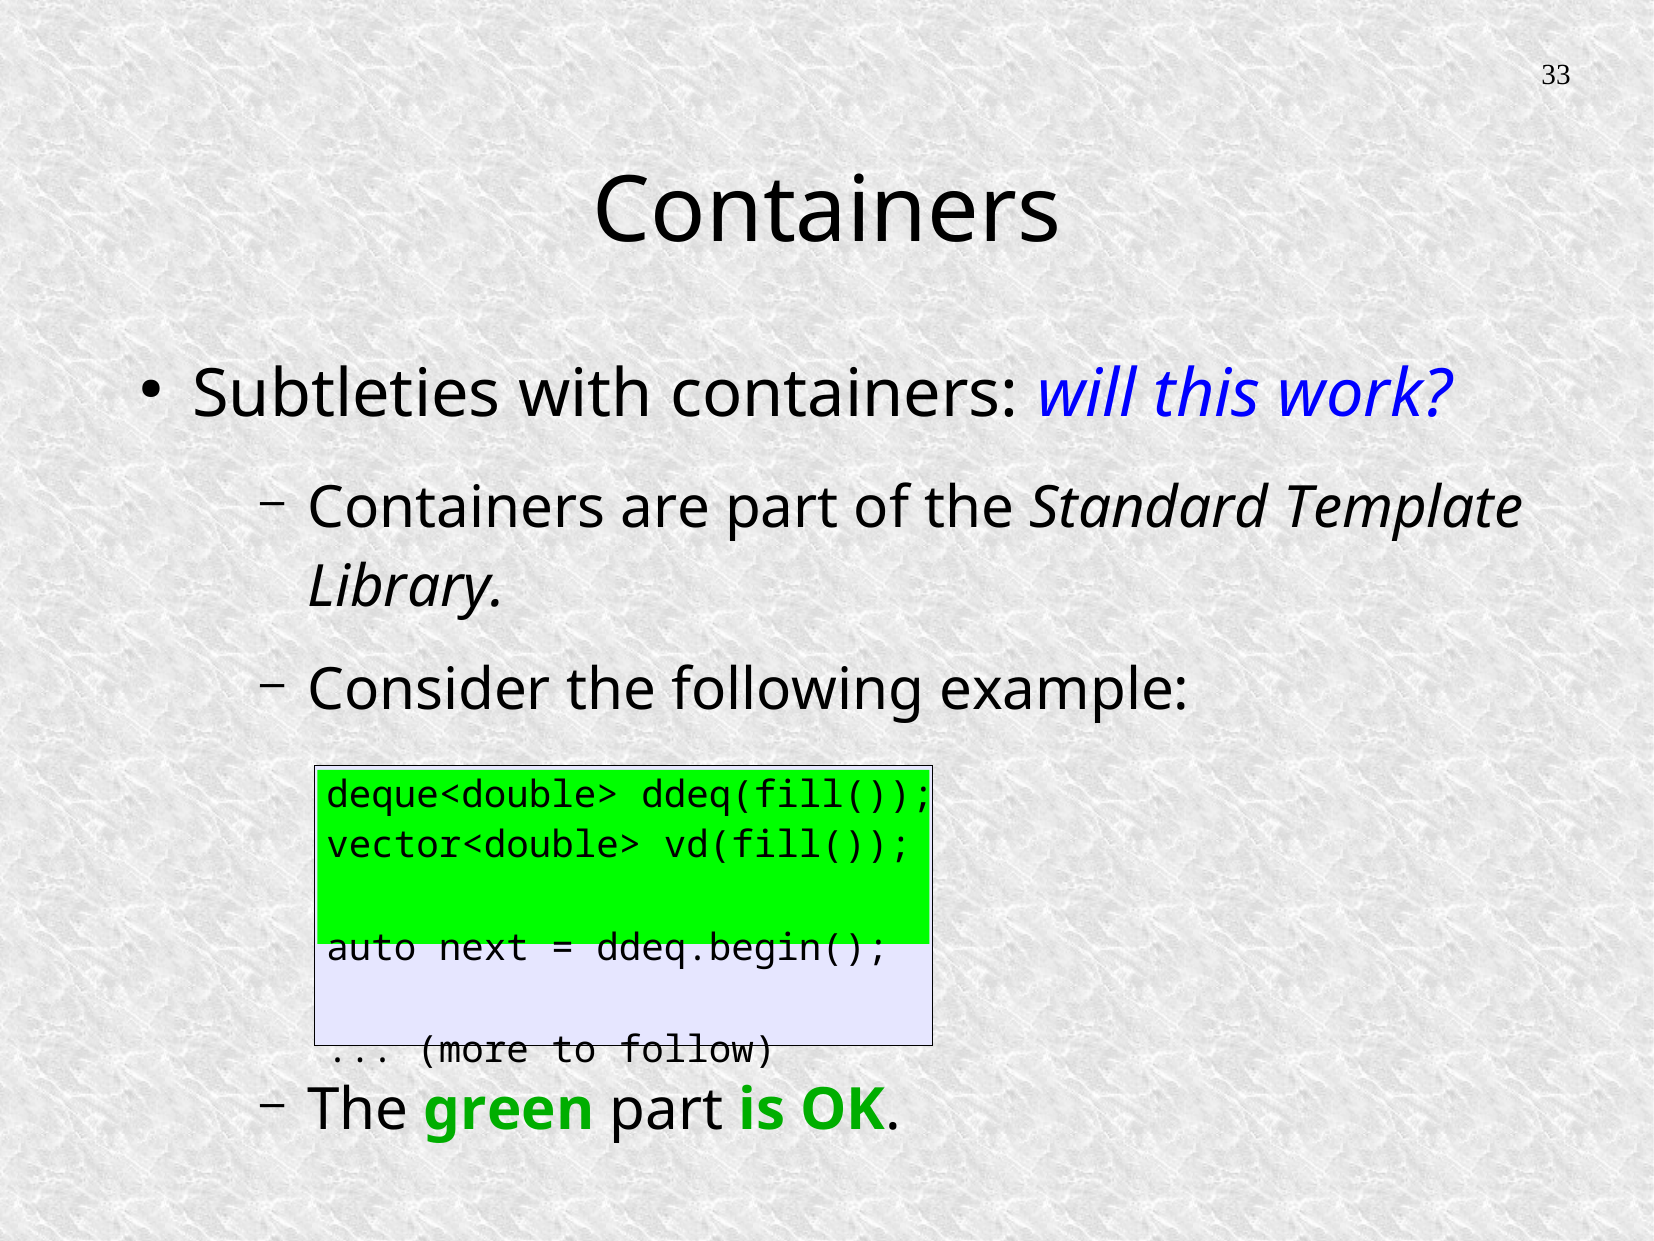

33
# Containers
Subtleties with containers: will this work?
Containers are part of the Standard Template Library.
Consider the following example:
The green part is OK.
deque<double> ddeq(fill());
vector<double> vd(fill());
auto next = ddeq.begin();
... (more to follow)